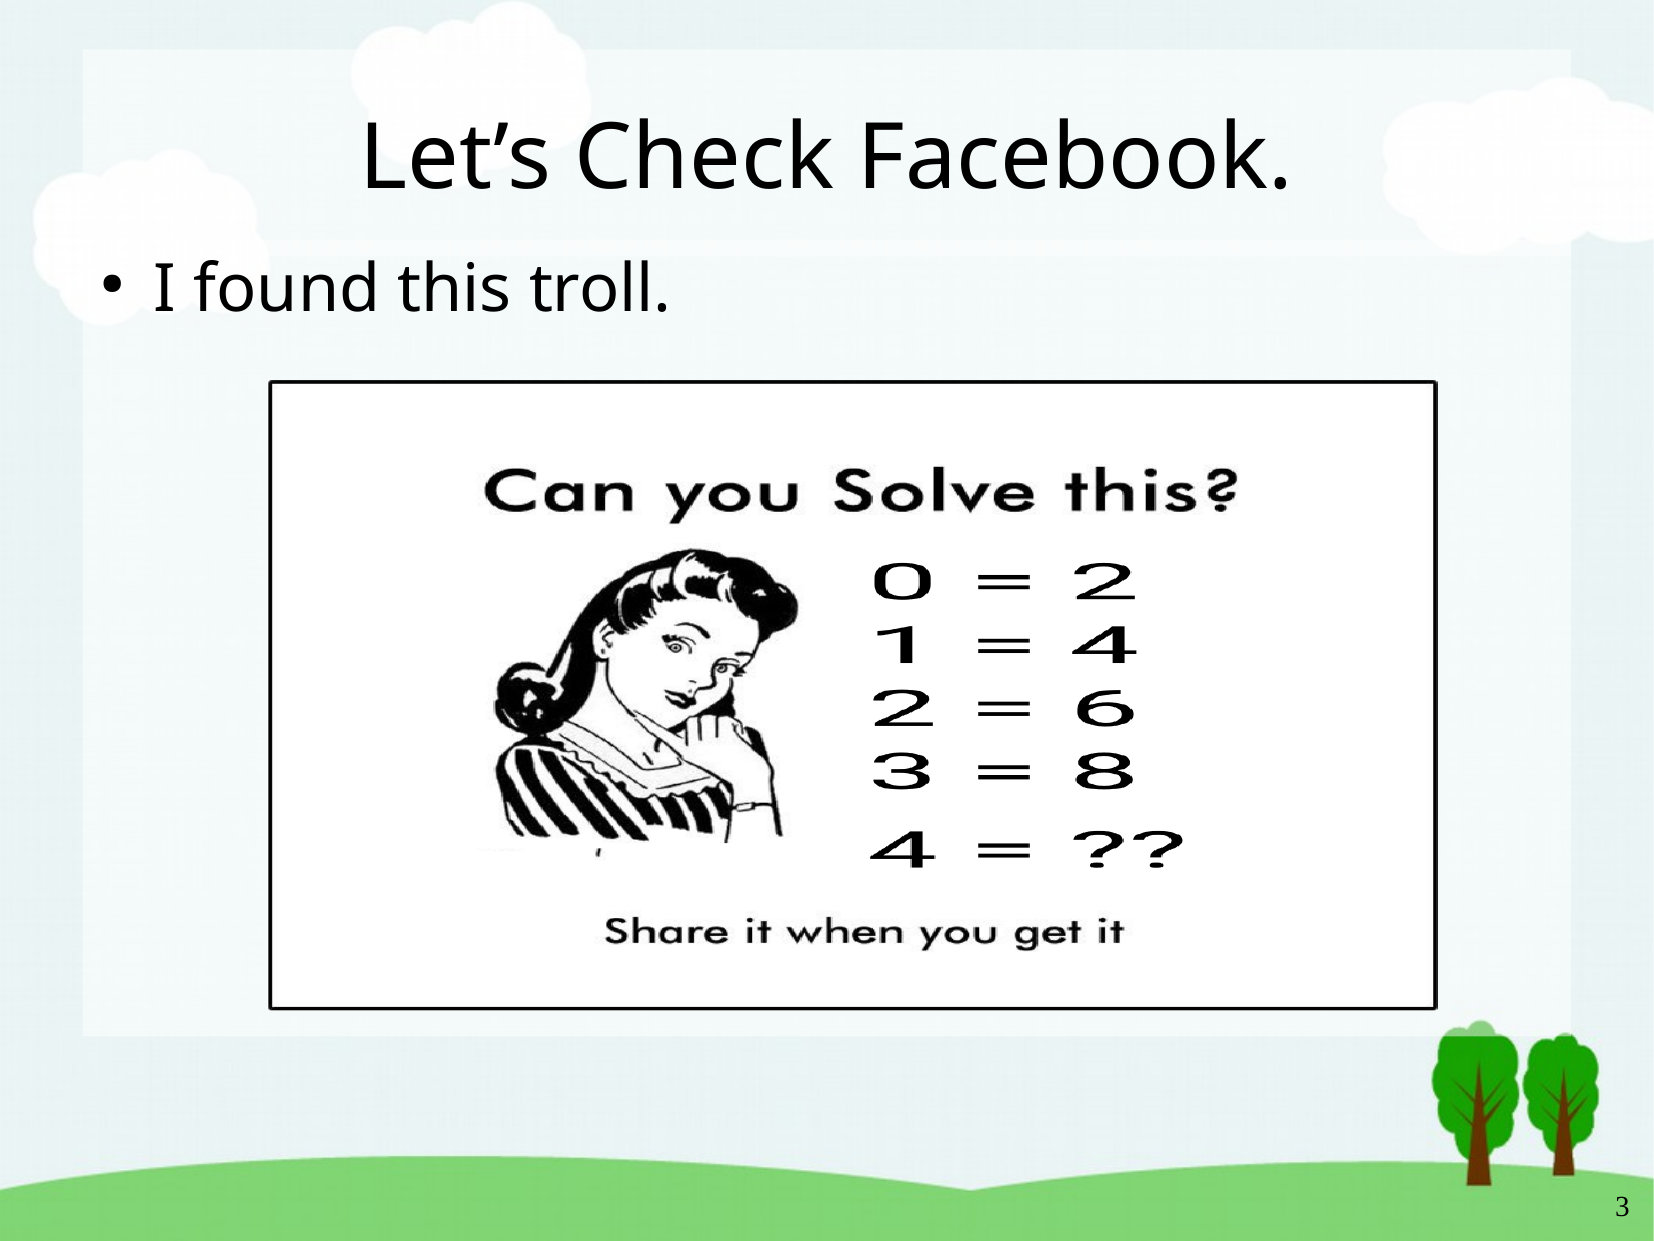

# Let’s Check Facebook.
I found this troll.
3